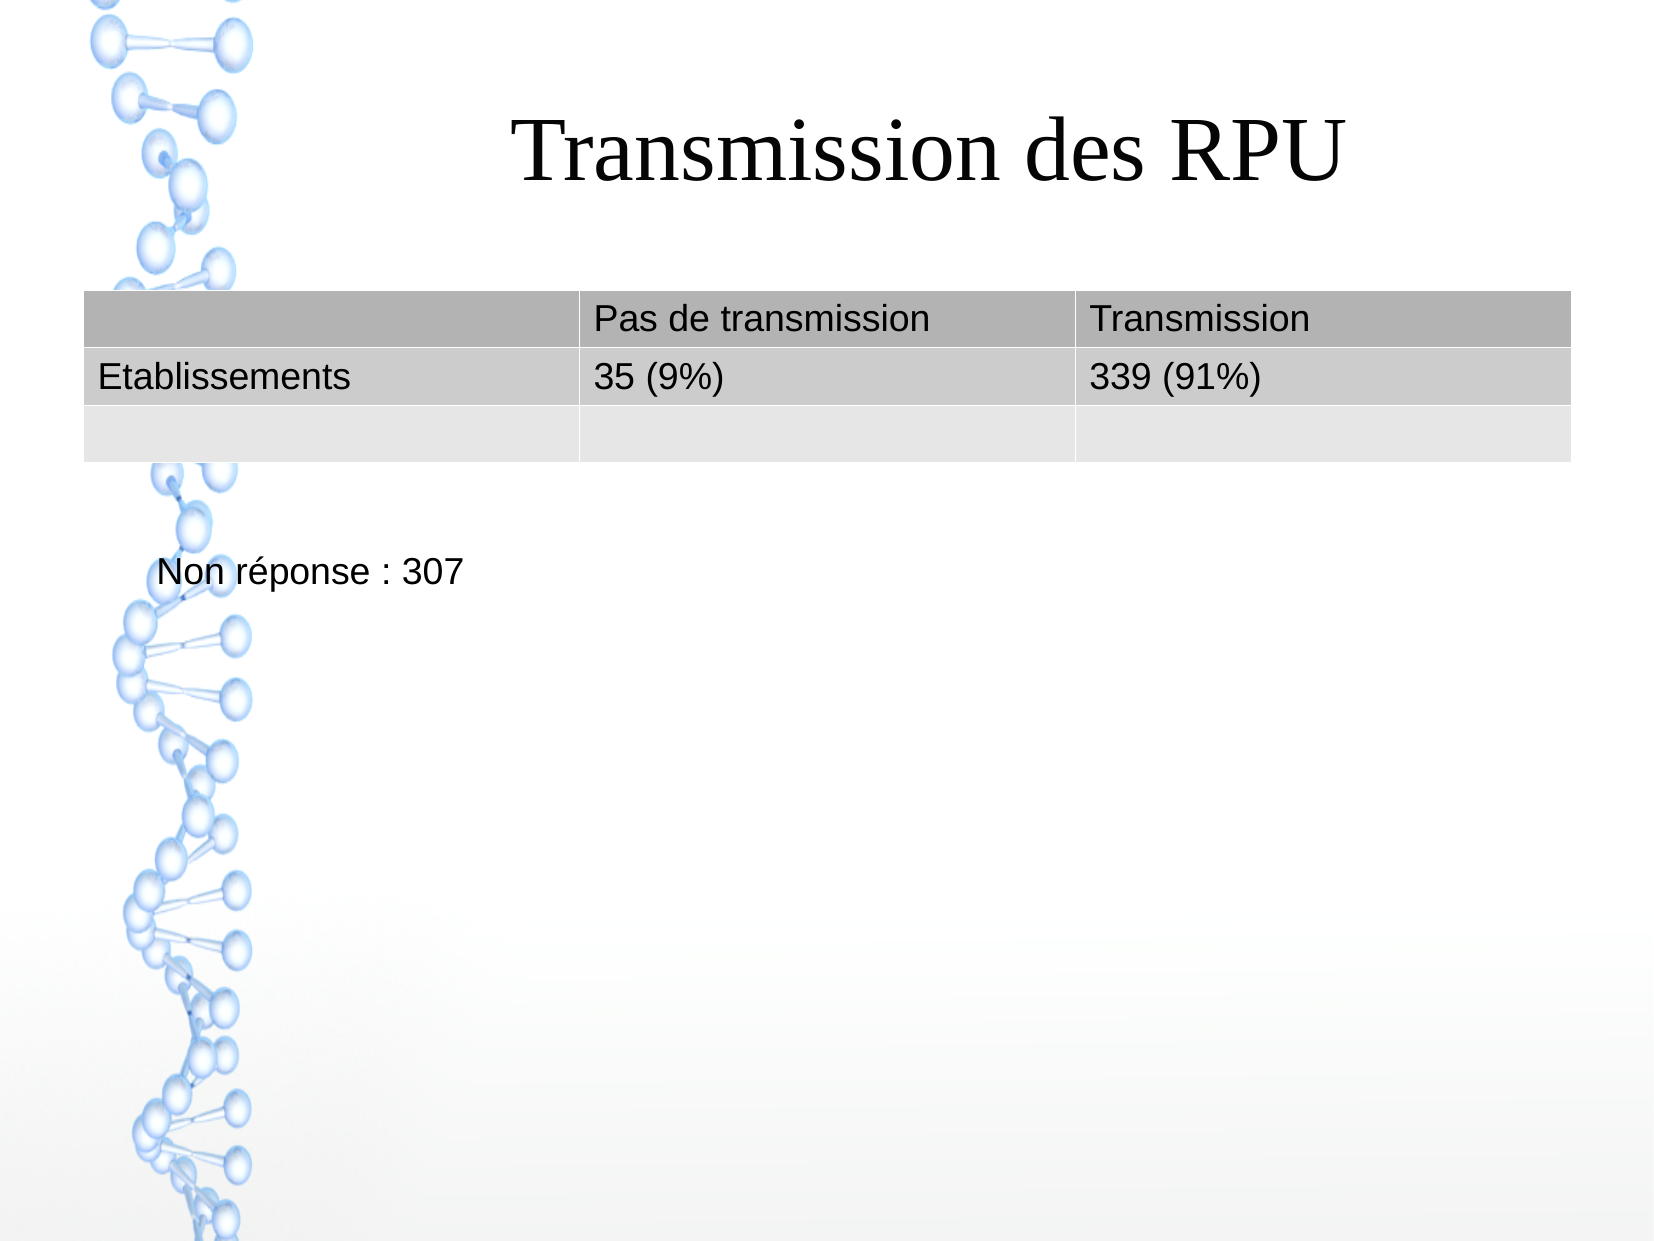

# Transmission des RPU
| | Pas de transmission | Transmission |
| --- | --- | --- |
| Etablissements | 35 (9%) | 339 (91%) |
| | | |
Non réponse : 307